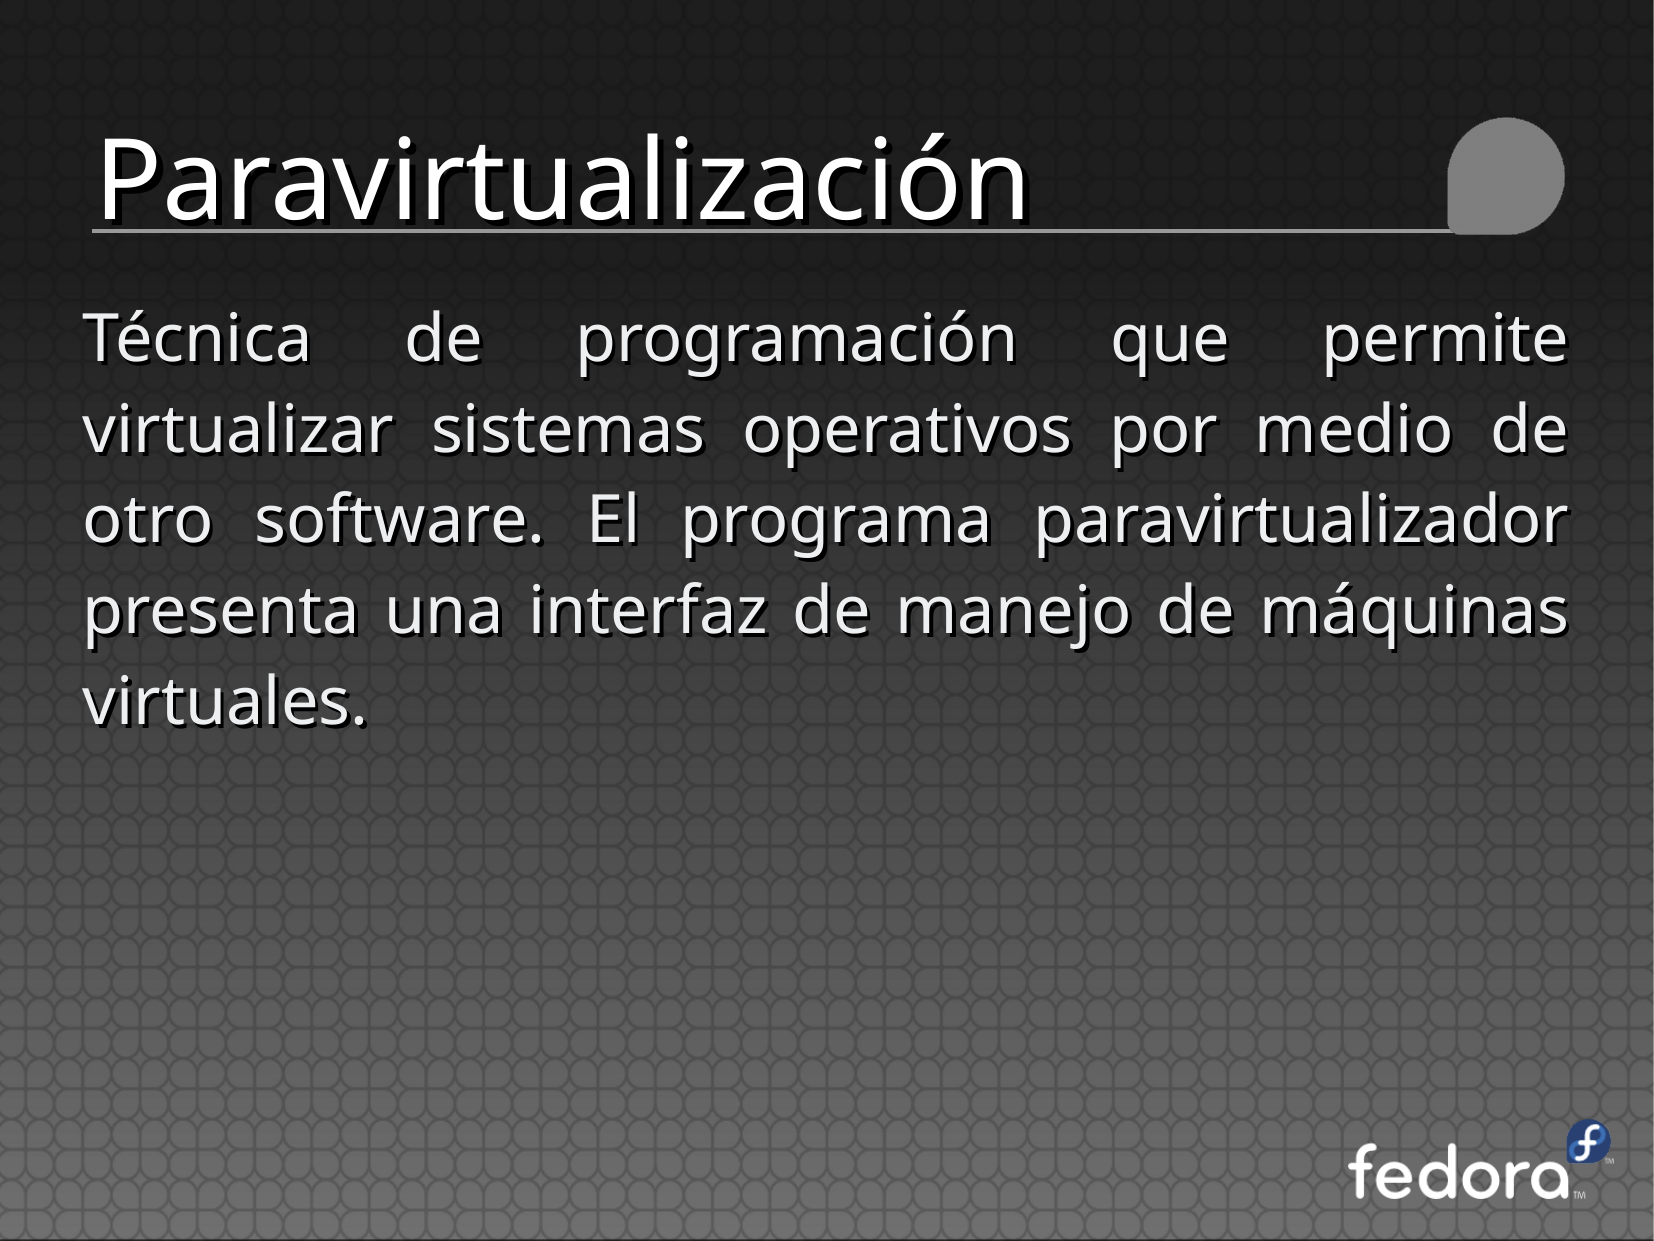

Paravirtualización
# Técnica de programación que permite virtualizar sistemas operativos por medio de otro software. El programa paravirtualizador presenta una interfaz de manejo de máquinas virtuales.